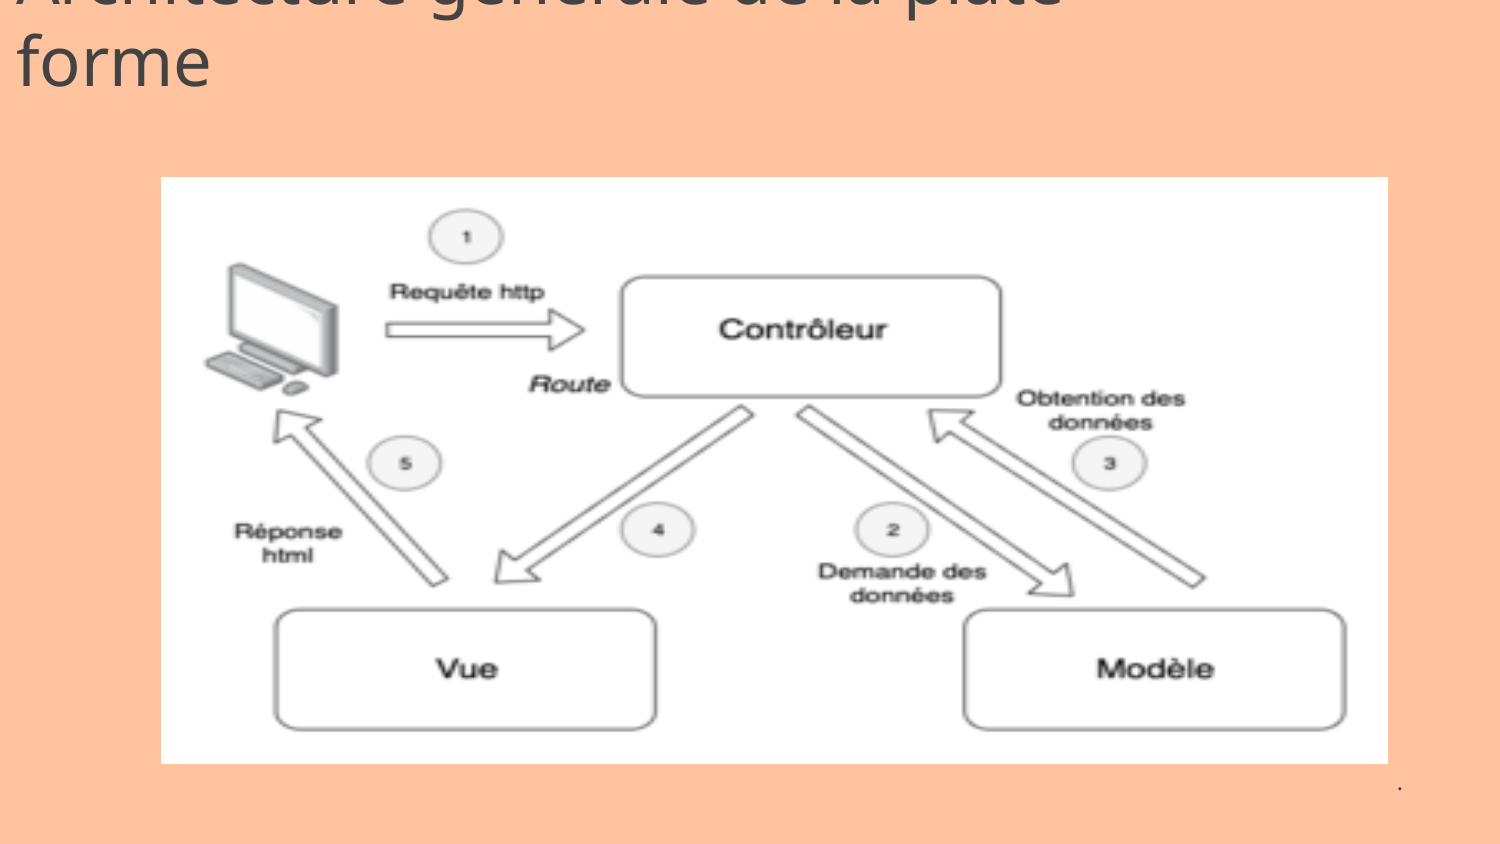

Architecture générale de la plate-forme
# .